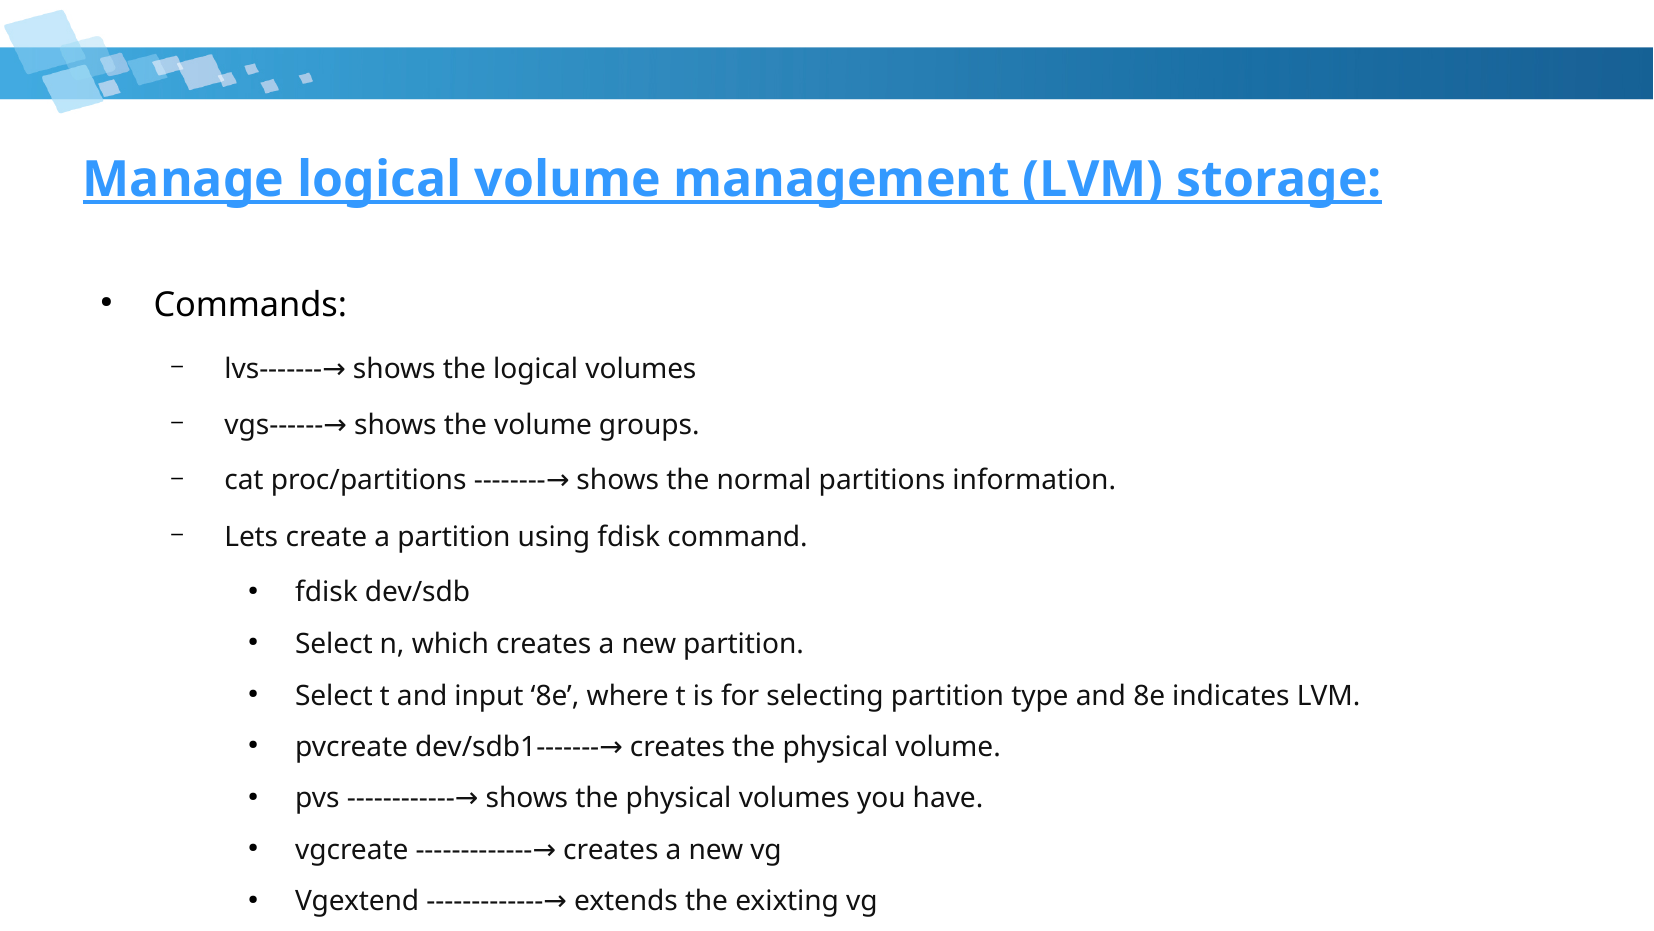

# Manage logical volume management (LVM) storage:
Commands:
lvs-------→ shows the logical volumes
vgs------→ shows the volume groups.
cat proc/partitions --------→ shows the normal partitions information.
Lets create a partition using fdisk command.
fdisk dev/sdb
Select n, which creates a new partition.
Select t and input ‘8e’, where t is for selecting partition type and 8e indicates LVM.
pvcreate dev/sdb1-------→ creates the physical volume.
pvs ------------→ shows the physical volumes you have.
vgcreate -------------→ creates a new vg
Vgextend -------------→ extends the exixting vg
Vgs
Vgextend rhel dev/sdb1 -----------→ extends the volume group called rhel